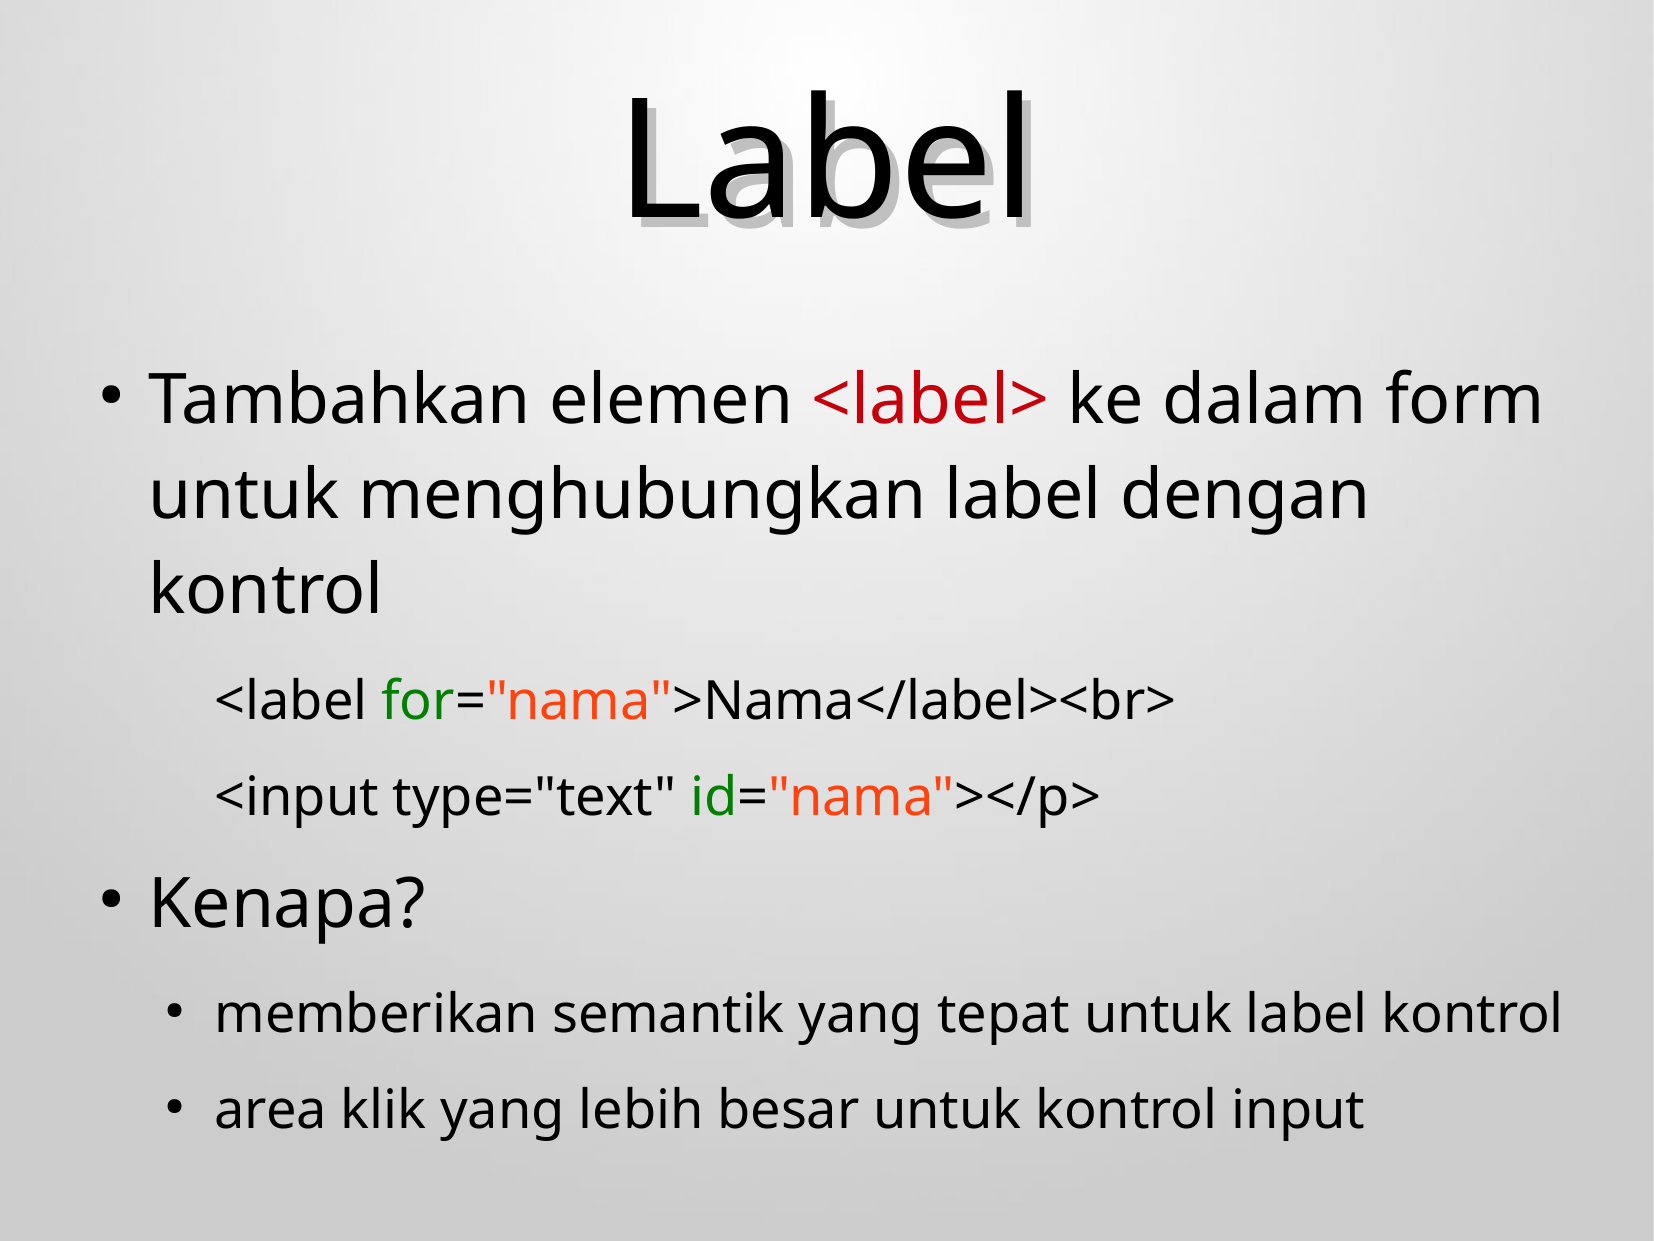

# Label
Tambahkan elemen <label> ke dalam form untuk menghubungkan label dengan kontrol
<label for="nama">Nama</label><br>
<input type="text" id="nama"></p>
Kenapa?
memberikan semantik yang tepat untuk label kontrol
area klik yang lebih besar untuk kontrol input